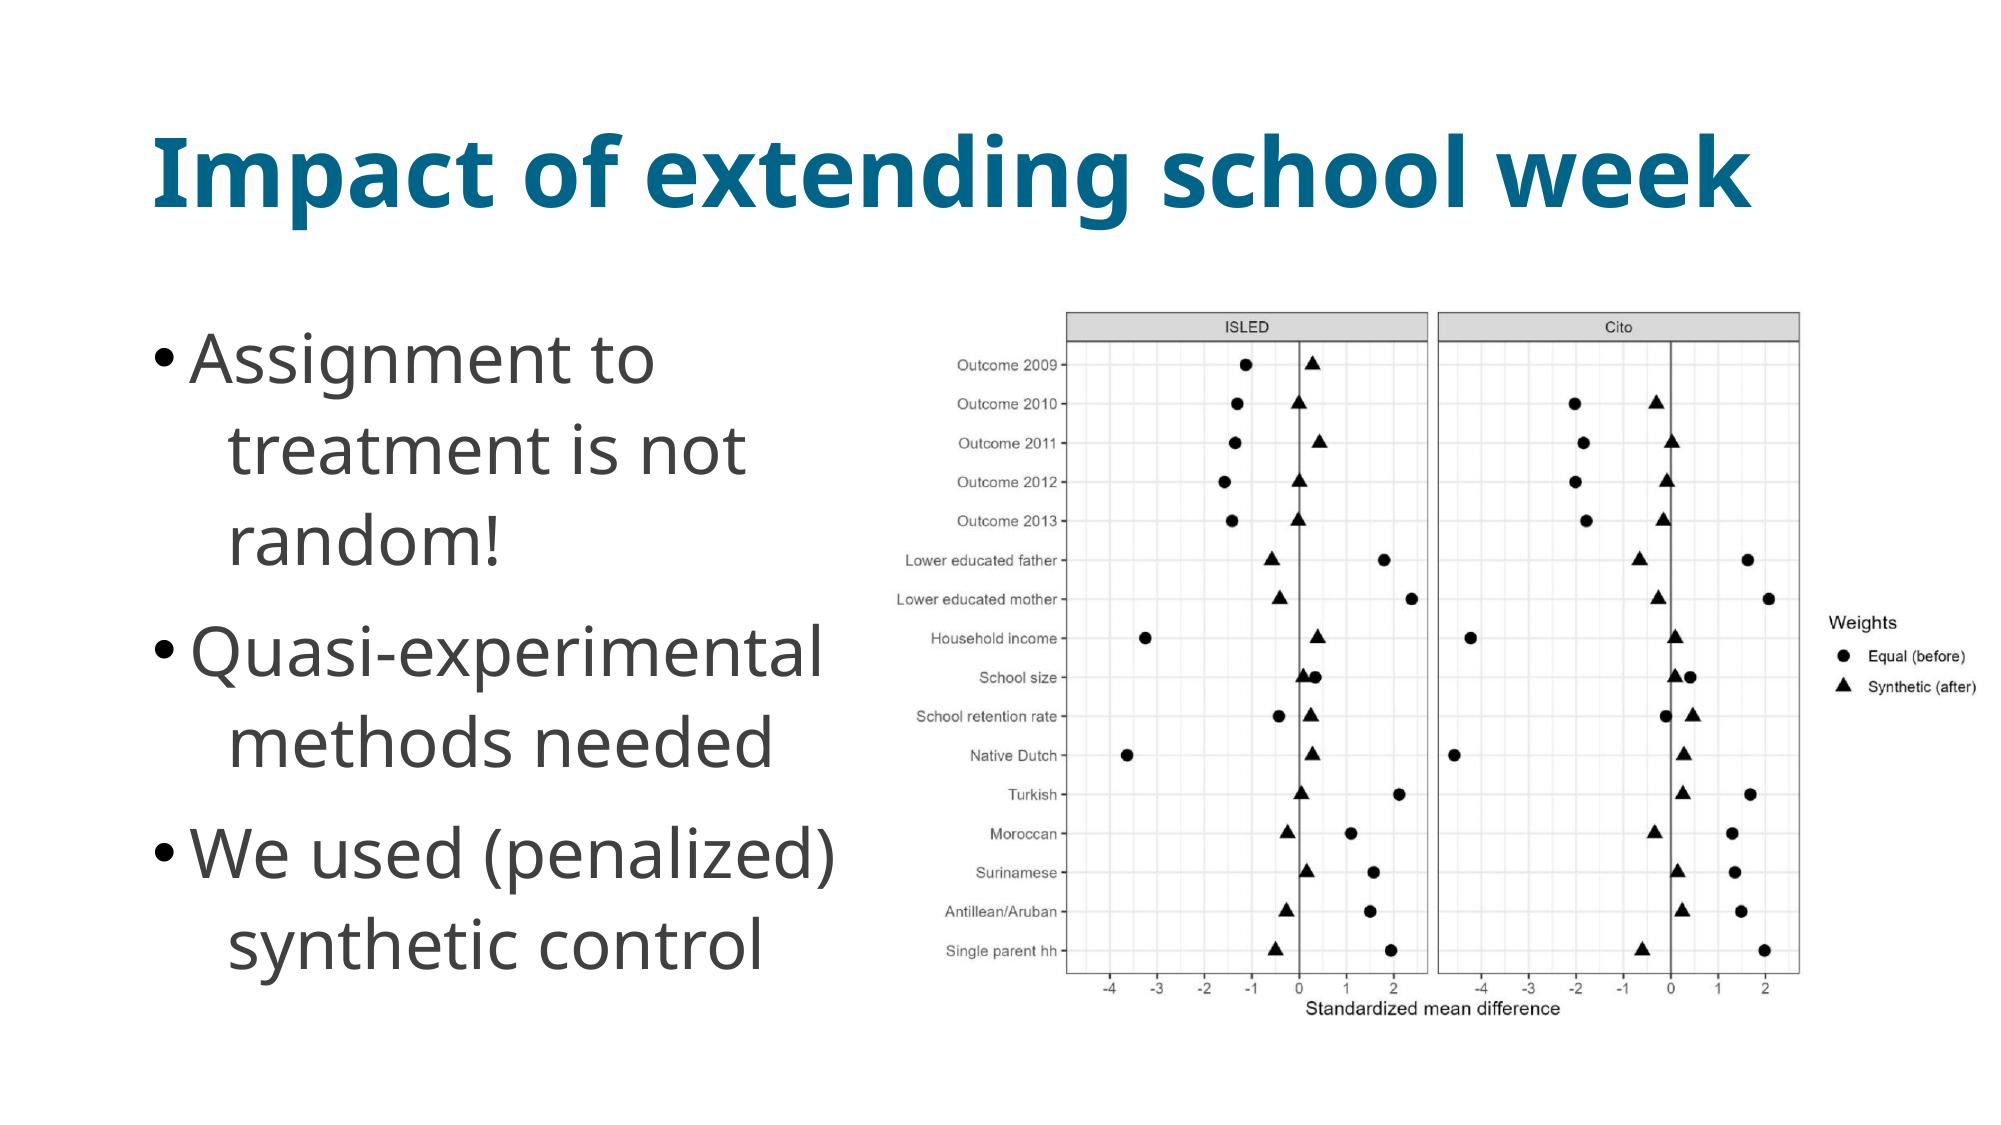

# Impact of extending school week
Assignment to treatment is not random!
Quasi-experimental methods needed
We used (penalized) synthetic control